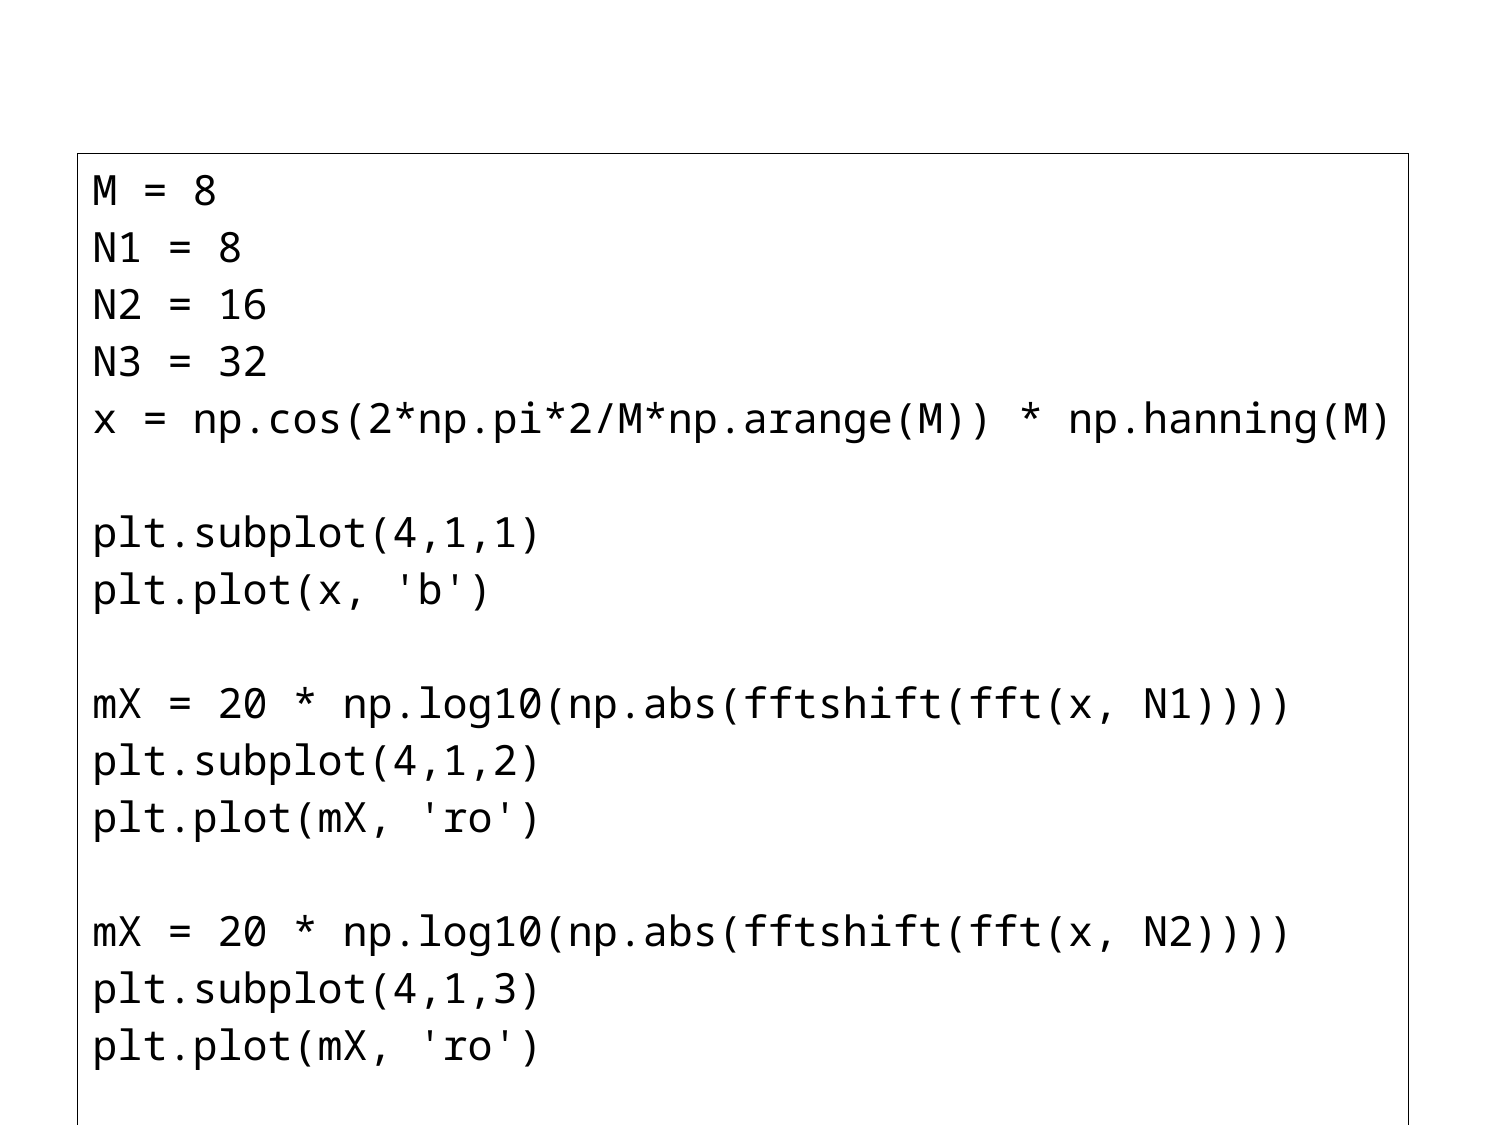

M = 8
N1 = 8
N2 = 16
N3 = 32
x = np.cos(2*np.pi*2/M*np.arange(M)) * np.hanning(M)
plt.subplot(4,1,1)
plt.plot(x, 'b')
mX = 20 * np.log10(np.abs(fftshift(fft(x, N1))))
plt.subplot(4,1,2)
plt.plot(mX, 'ro')
mX = 20 * np.log10(np.abs(fftshift(fft(x, N2))))
plt.subplot(4,1,3)
plt.plot(mX, 'ro')
mX = 20 * np.log10(np.abs(fftshift(fft(x, N3))))
plt.subplot(4,1,4)
plt.plot(mX, 'ro')